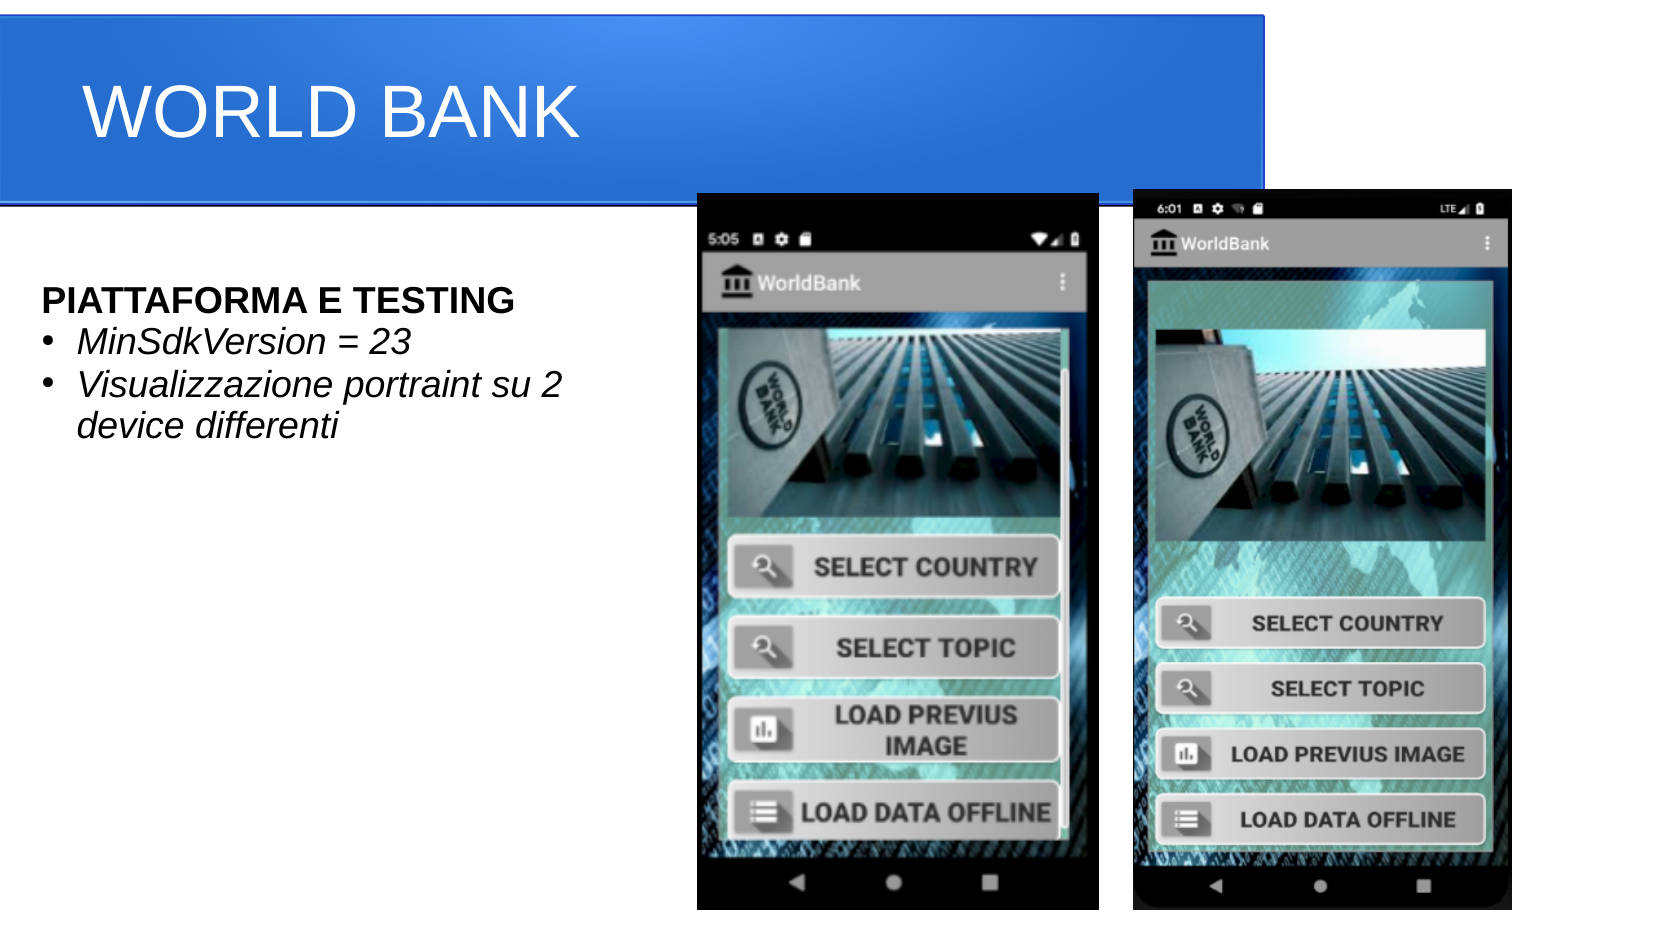

# WORLD BANK
PIATTAFORMA E TESTING
MinSdkVersion = 23
Visualizzazione portraint su 2 device differenti